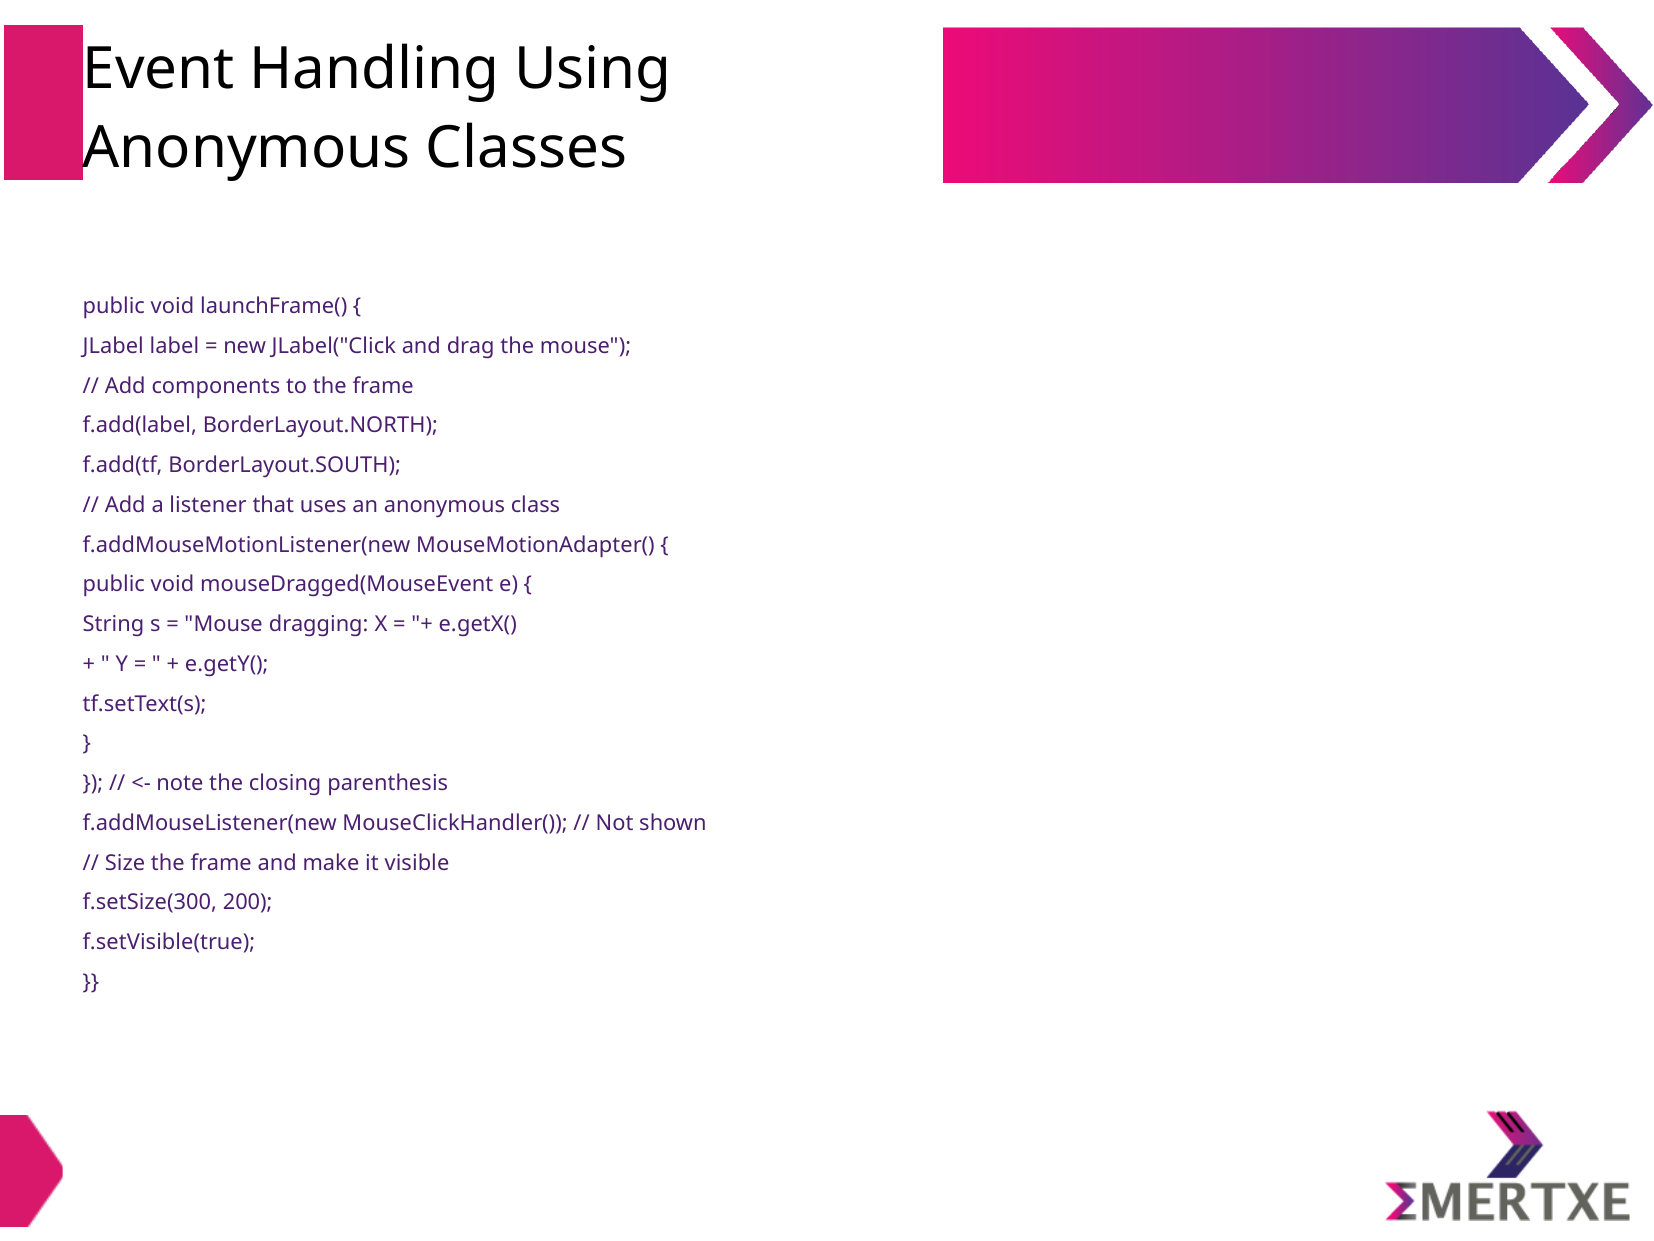

# Event Handling Using Anonymous Classes
public void launchFrame() {
JLabel label = new JLabel("Click and drag the mouse");
// Add components to the frame
f.add(label, BorderLayout.NORTH);
f.add(tf, BorderLayout.SOUTH);
// Add a listener that uses an anonymous class
f.addMouseMotionListener(new MouseMotionAdapter() {
public void mouseDragged(MouseEvent e) {
String s = "Mouse dragging: X = "+ e.getX()
+ " Y = " + e.getY();
tf.setText(s);
}
}); // <- note the closing parenthesis
f.addMouseListener(new MouseClickHandler()); // Not shown
// Size the frame and make it visible
f.setSize(300, 200);
f.setVisible(true);
}}